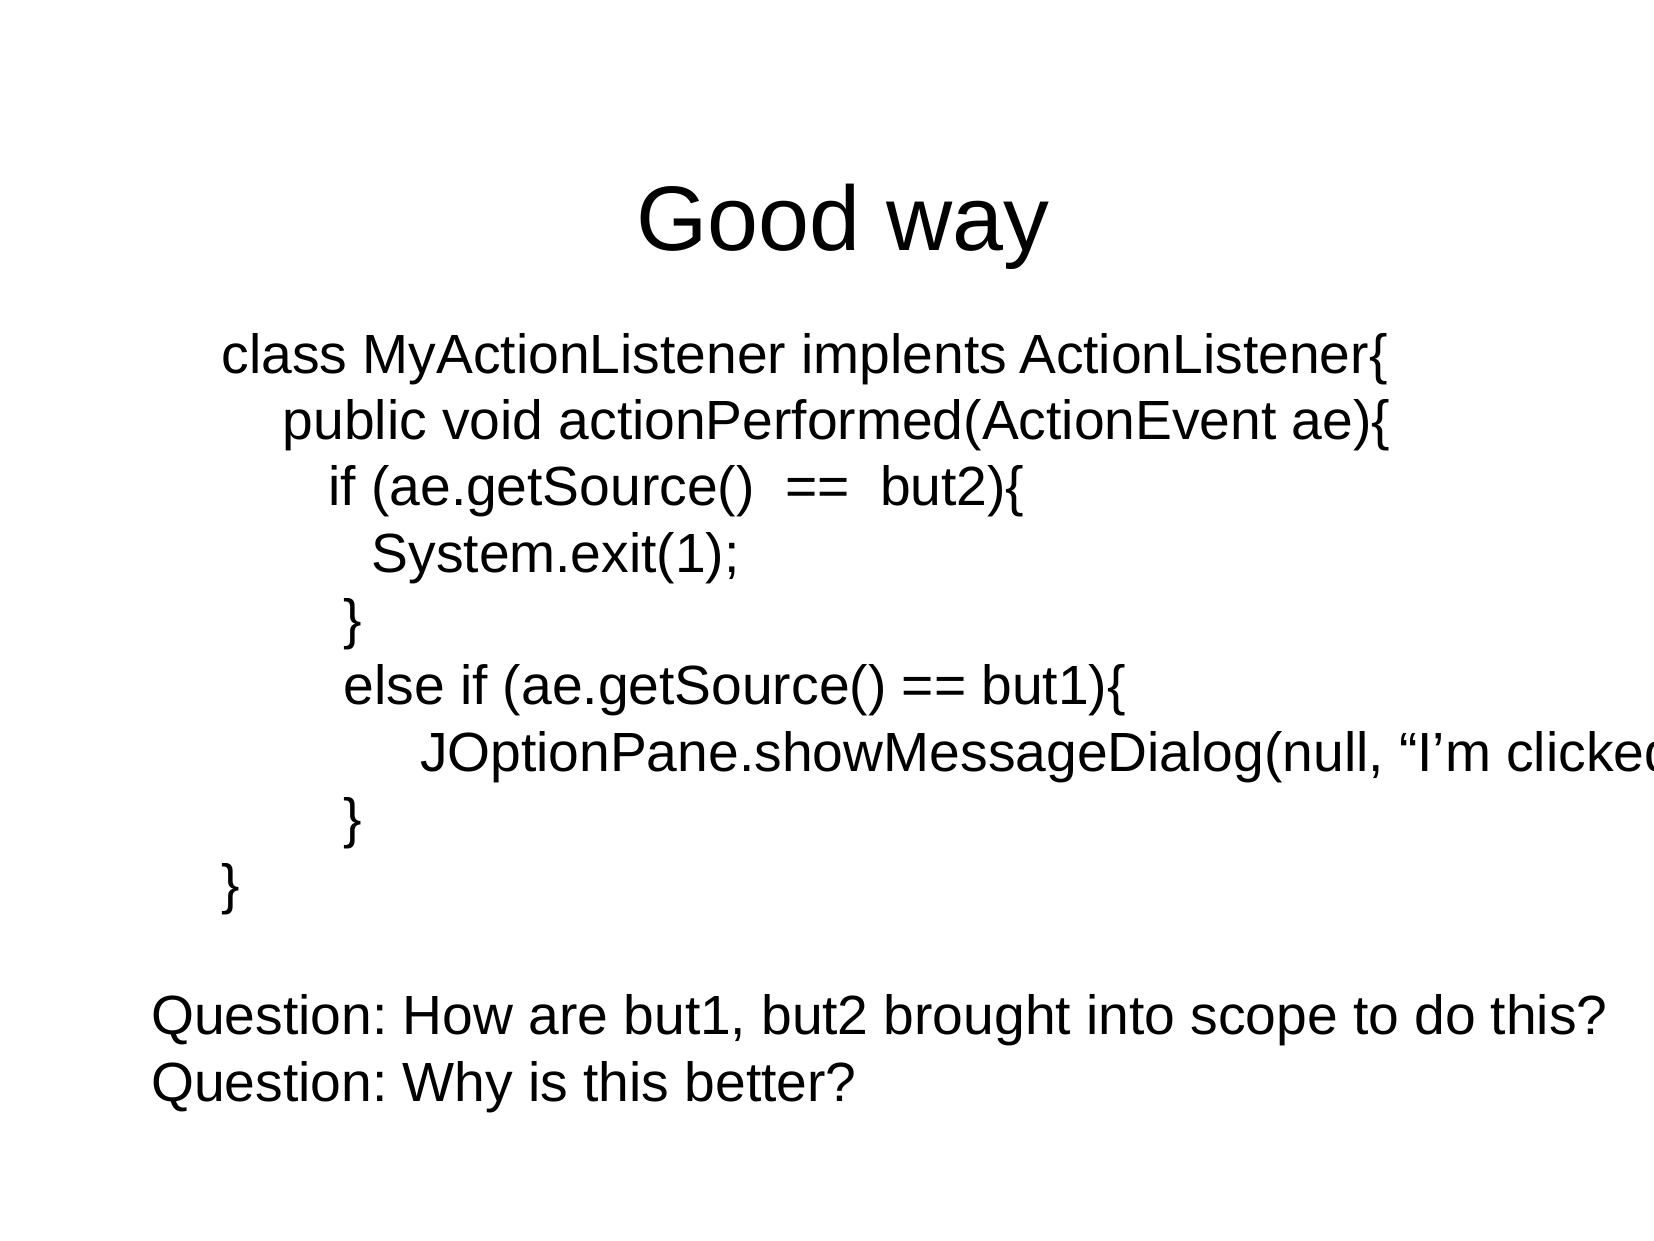

# Good way
class MyActionListener implents ActionListener{
 public void actionPerformed(ActionEvent ae){
 if (ae.getSource() == but2){
	System.exit(1);
 }
 else if (ae.getSource() == but1){
 JOptionPane.showMessageDialog(null, “I’m clicked”);
 }
}
Question: How are but1, but2 brought into scope to do this?
Question: Why is this better?